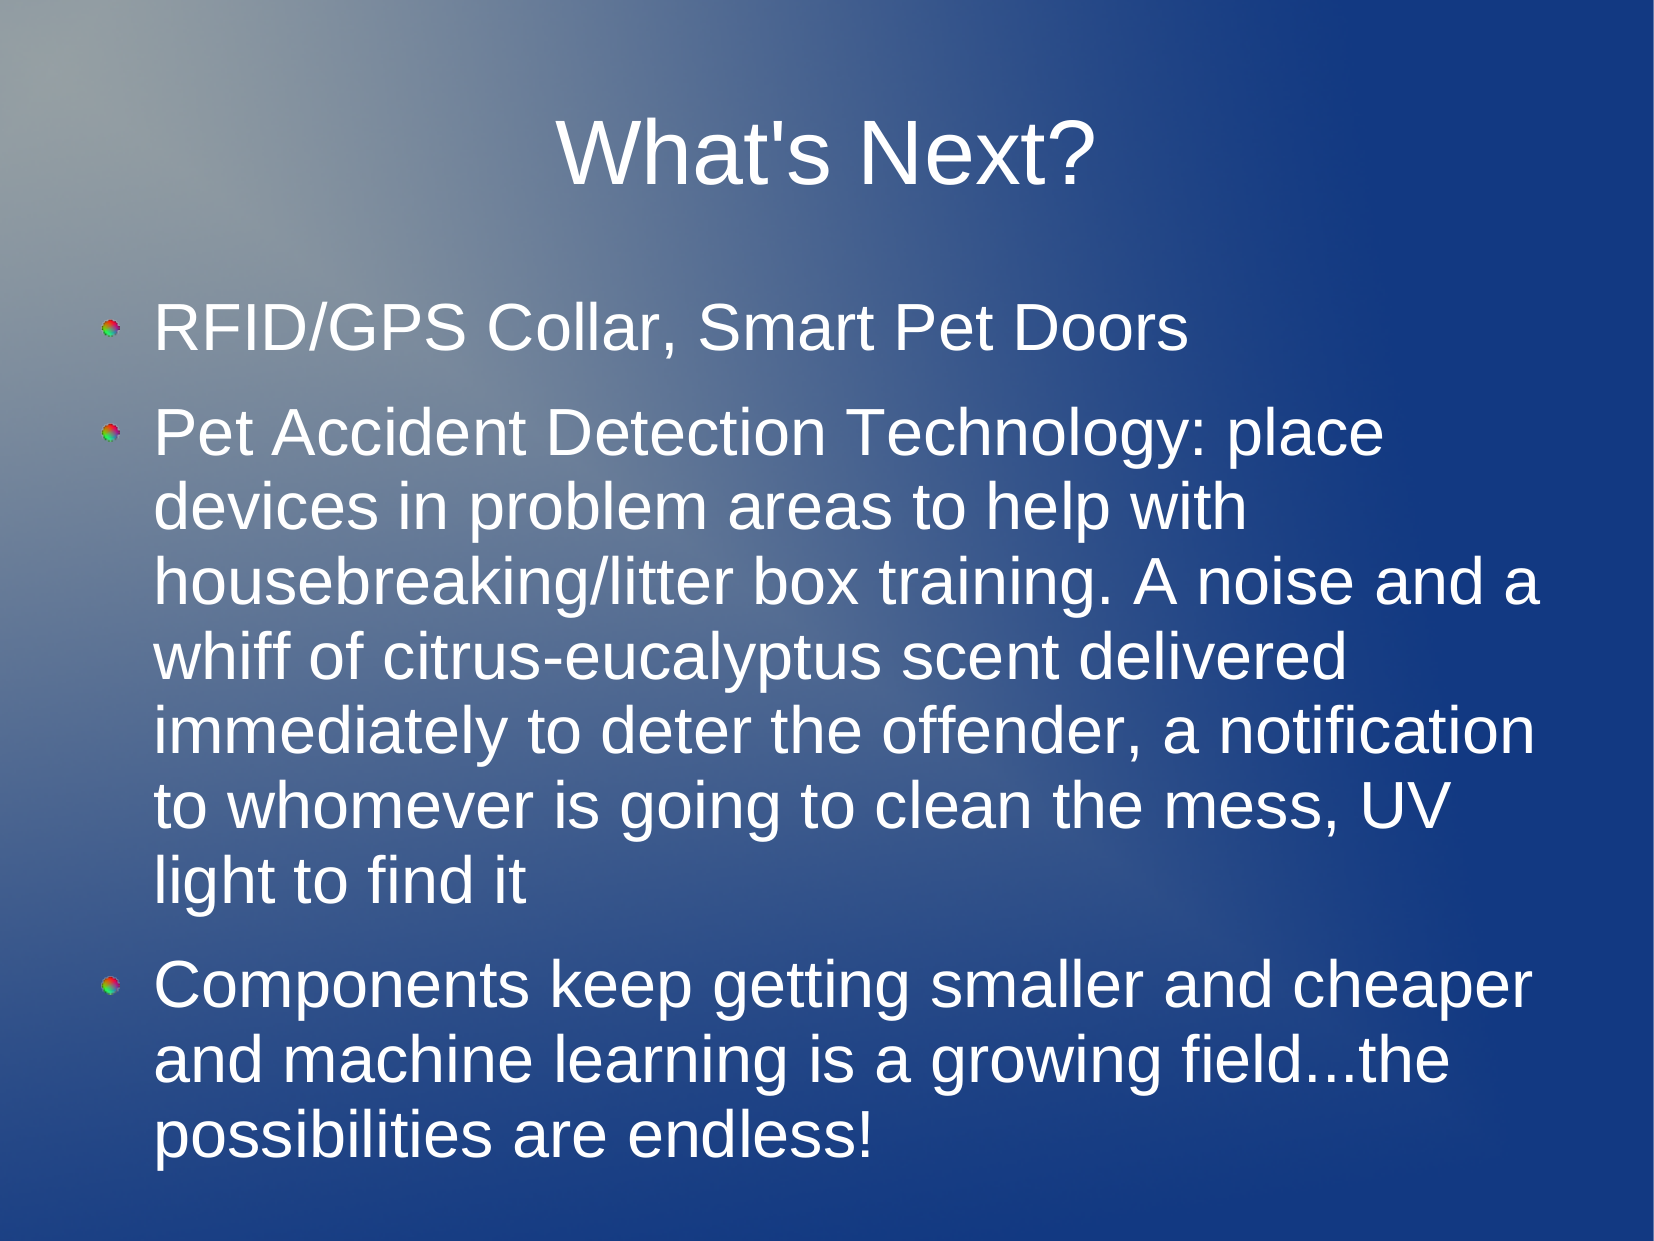

# What's Next?
RFID/GPS Collar, Smart Pet Doors
Pet Accident Detection Technology: place devices in problem areas to help with housebreaking/litter box training. A noise and a whiff of citrus-eucalyptus scent delivered immediately to deter the offender, a notification to whomever is going to clean the mess, UV light to find it
Components keep getting smaller and cheaper and machine learning is a growing field...the possibilities are endless!